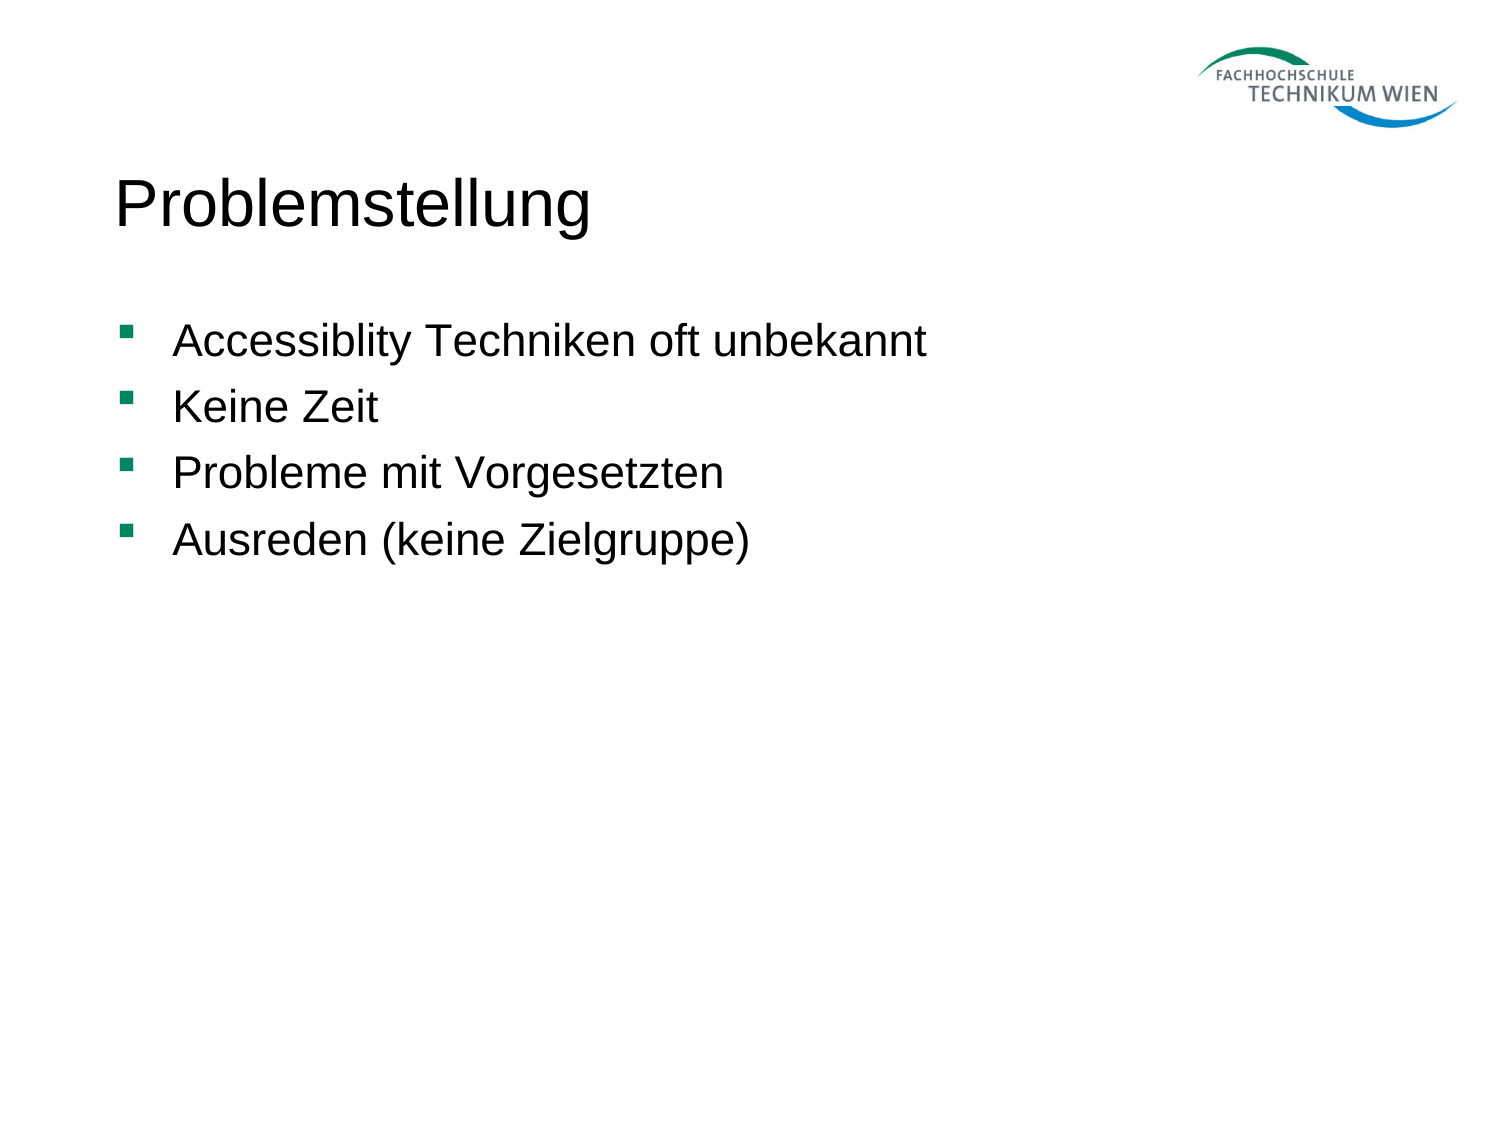

# Problemstellung
Accessiblity Techniken oft unbekannt
Keine Zeit
Probleme mit Vorgesetzten
Ausreden (keine Zielgruppe)